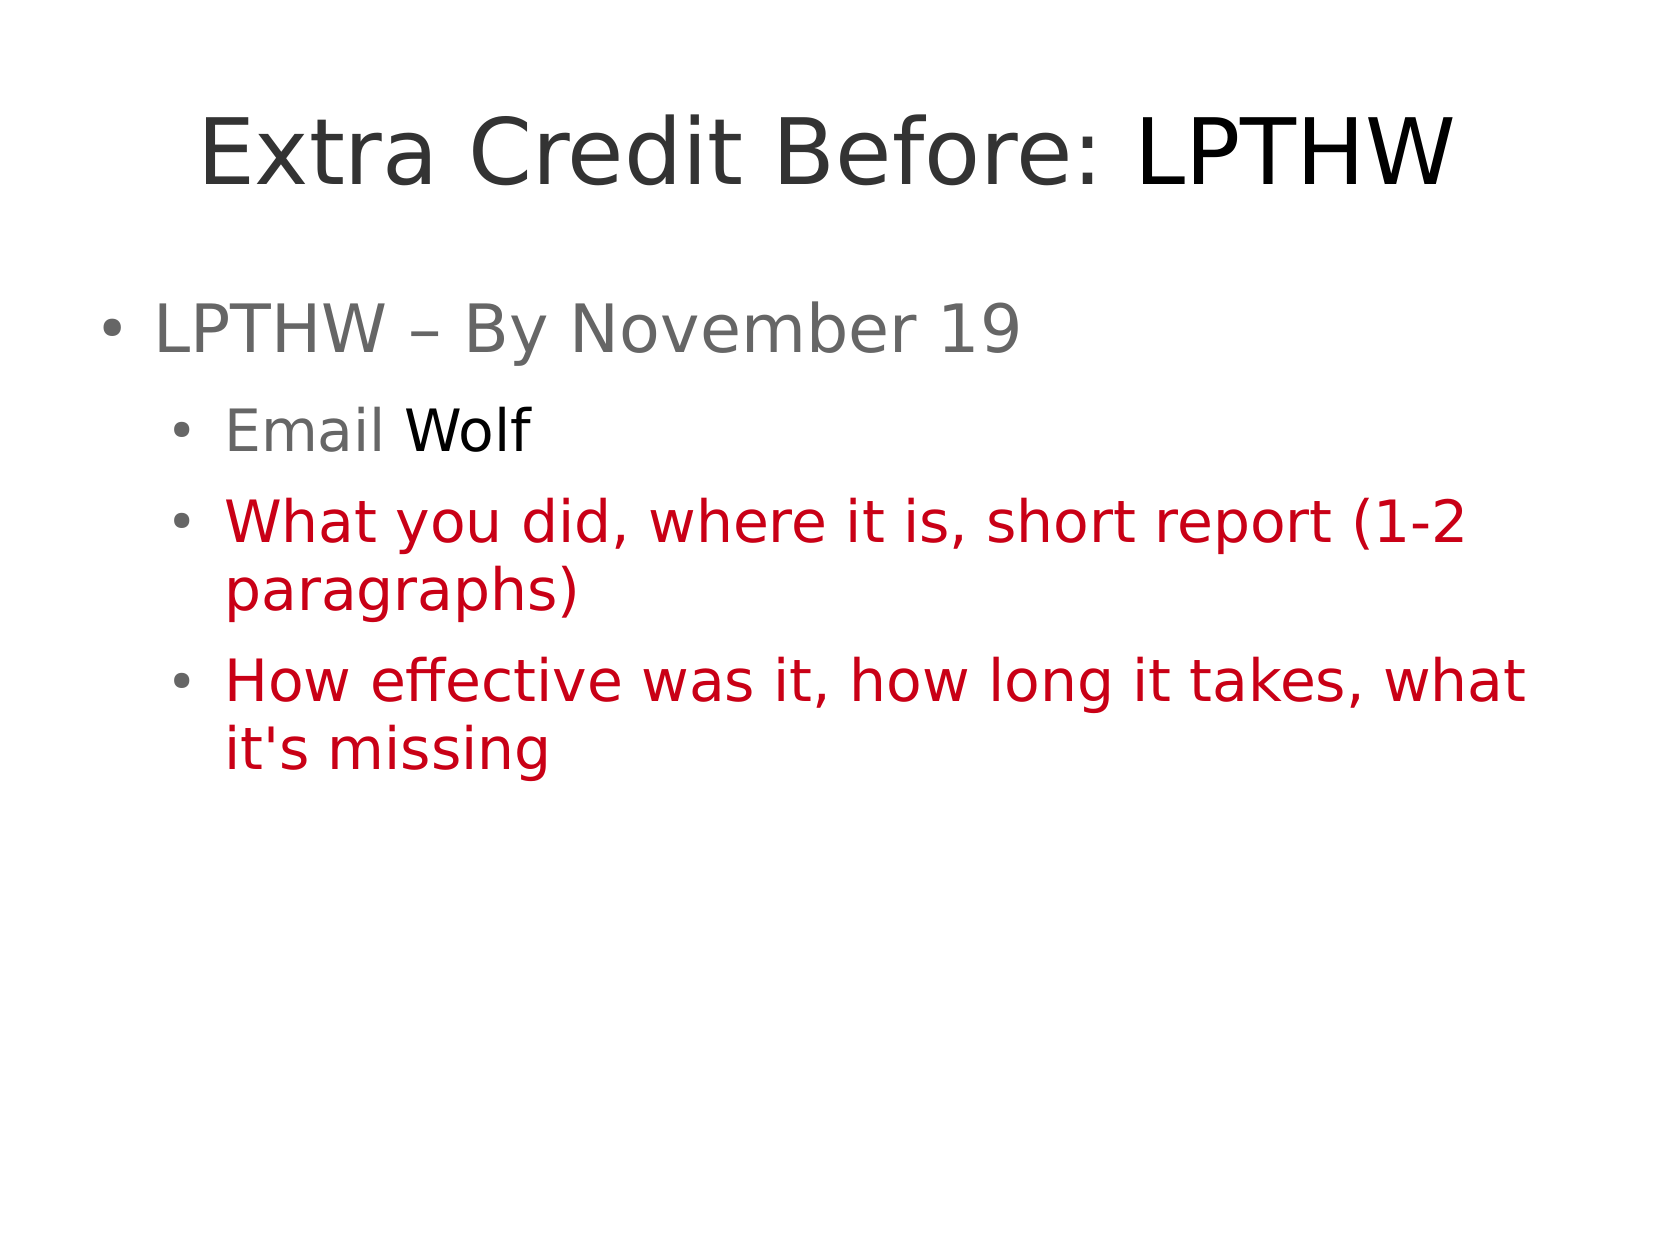

# Extra Credit Before: LPTHW
LPTHW – By November 19
Email Wolf
What you did, where it is, short report (1-2 paragraphs)
How effective was it, how long it takes, what it's missing